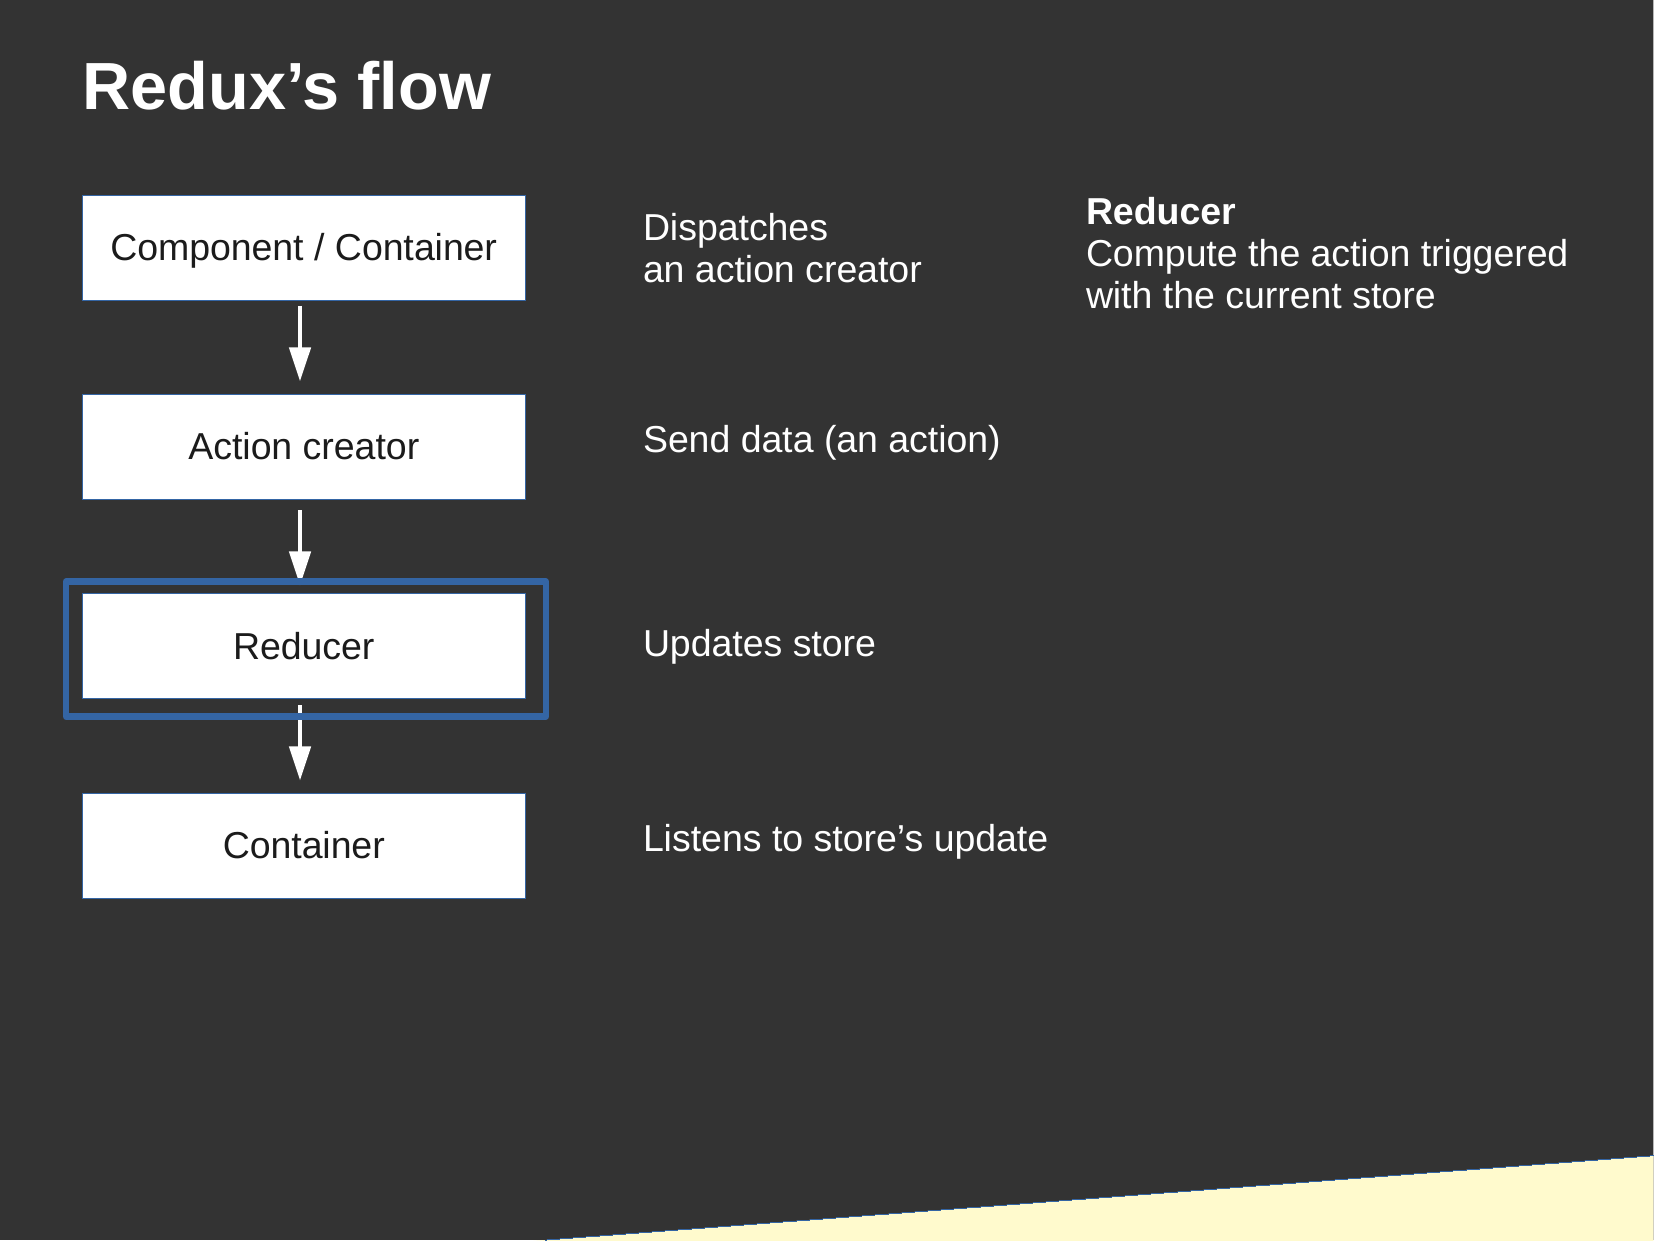

# Redux’s flow
Reducer
Compute the action triggered with the current store
Component / Container
Dispatches
an action creator
Action creator
Send data (an action)
Reducer
Updates store
Container
Listens to store’s update